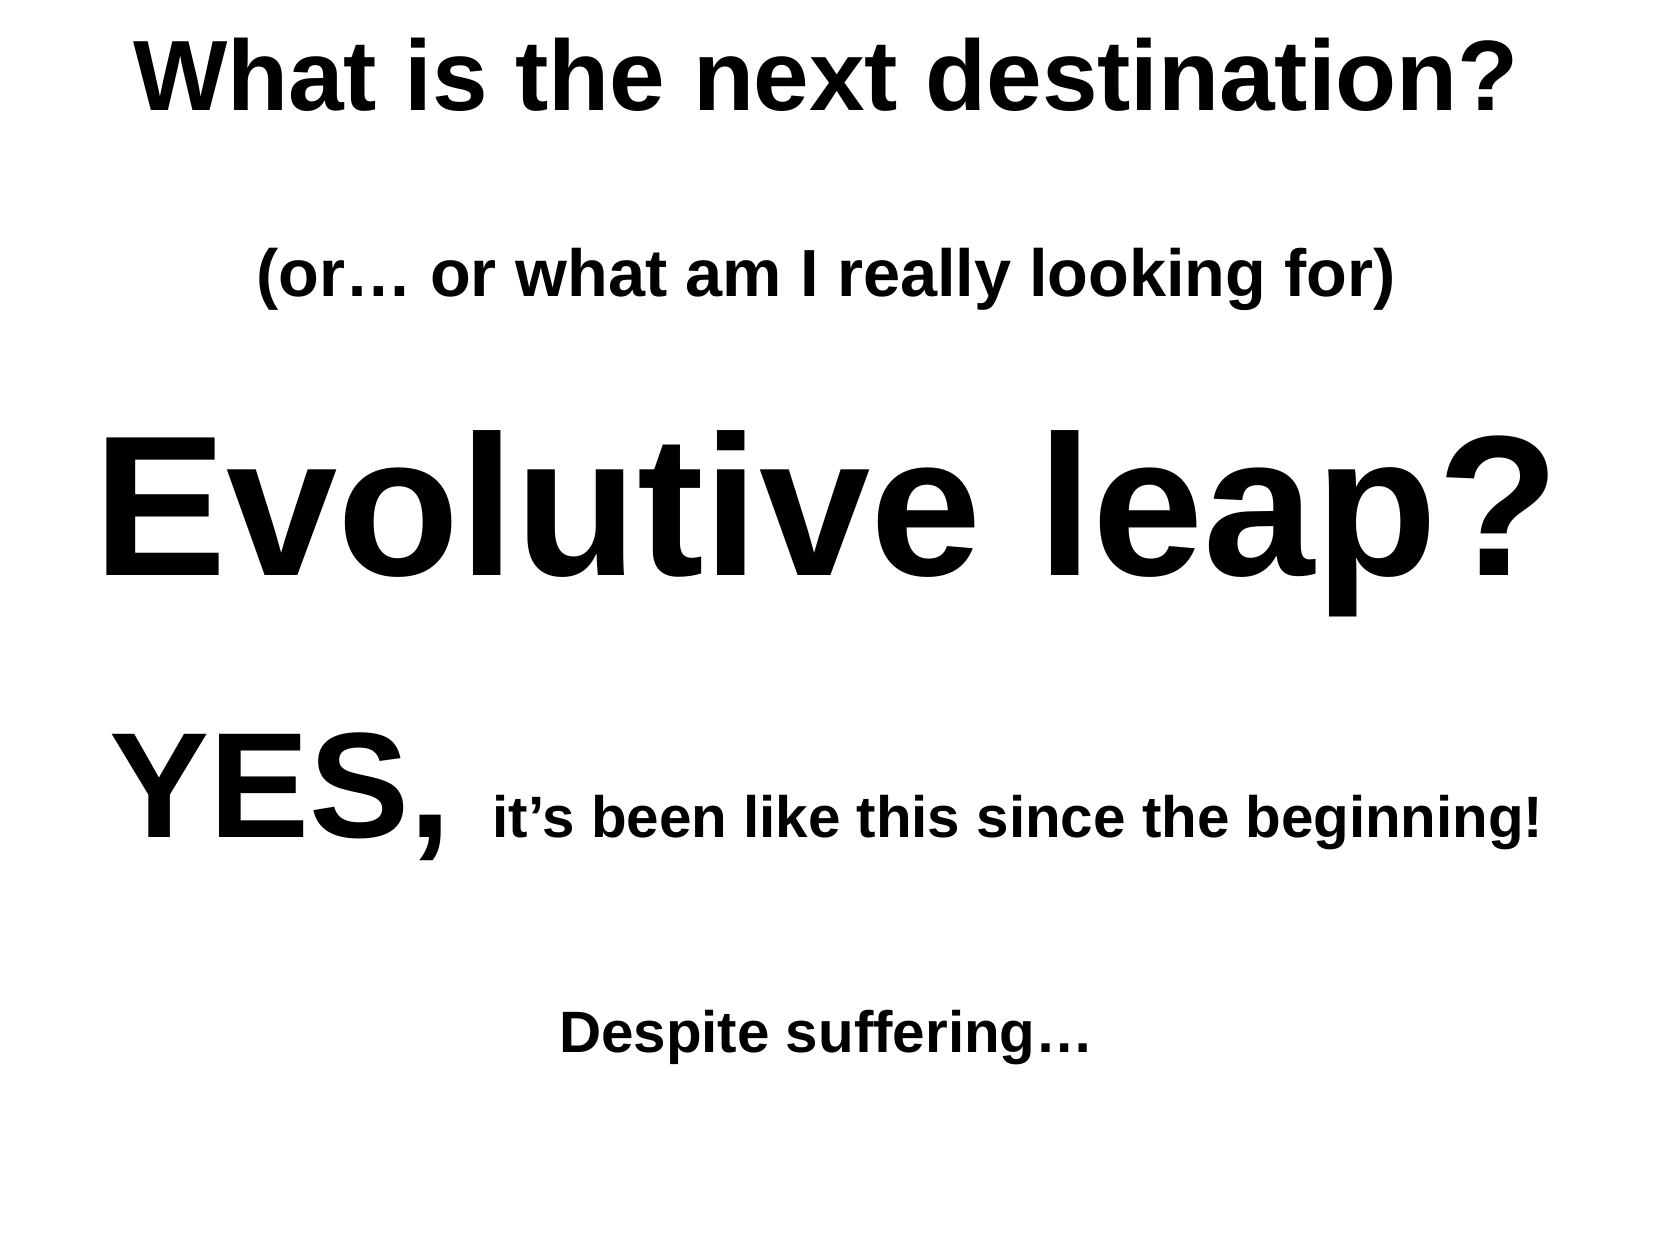

(or… or what am I really looking for)
Evolutive leap?
YES, it’s been like this since the beginning!
Despite suffering…
# What is the next destination?